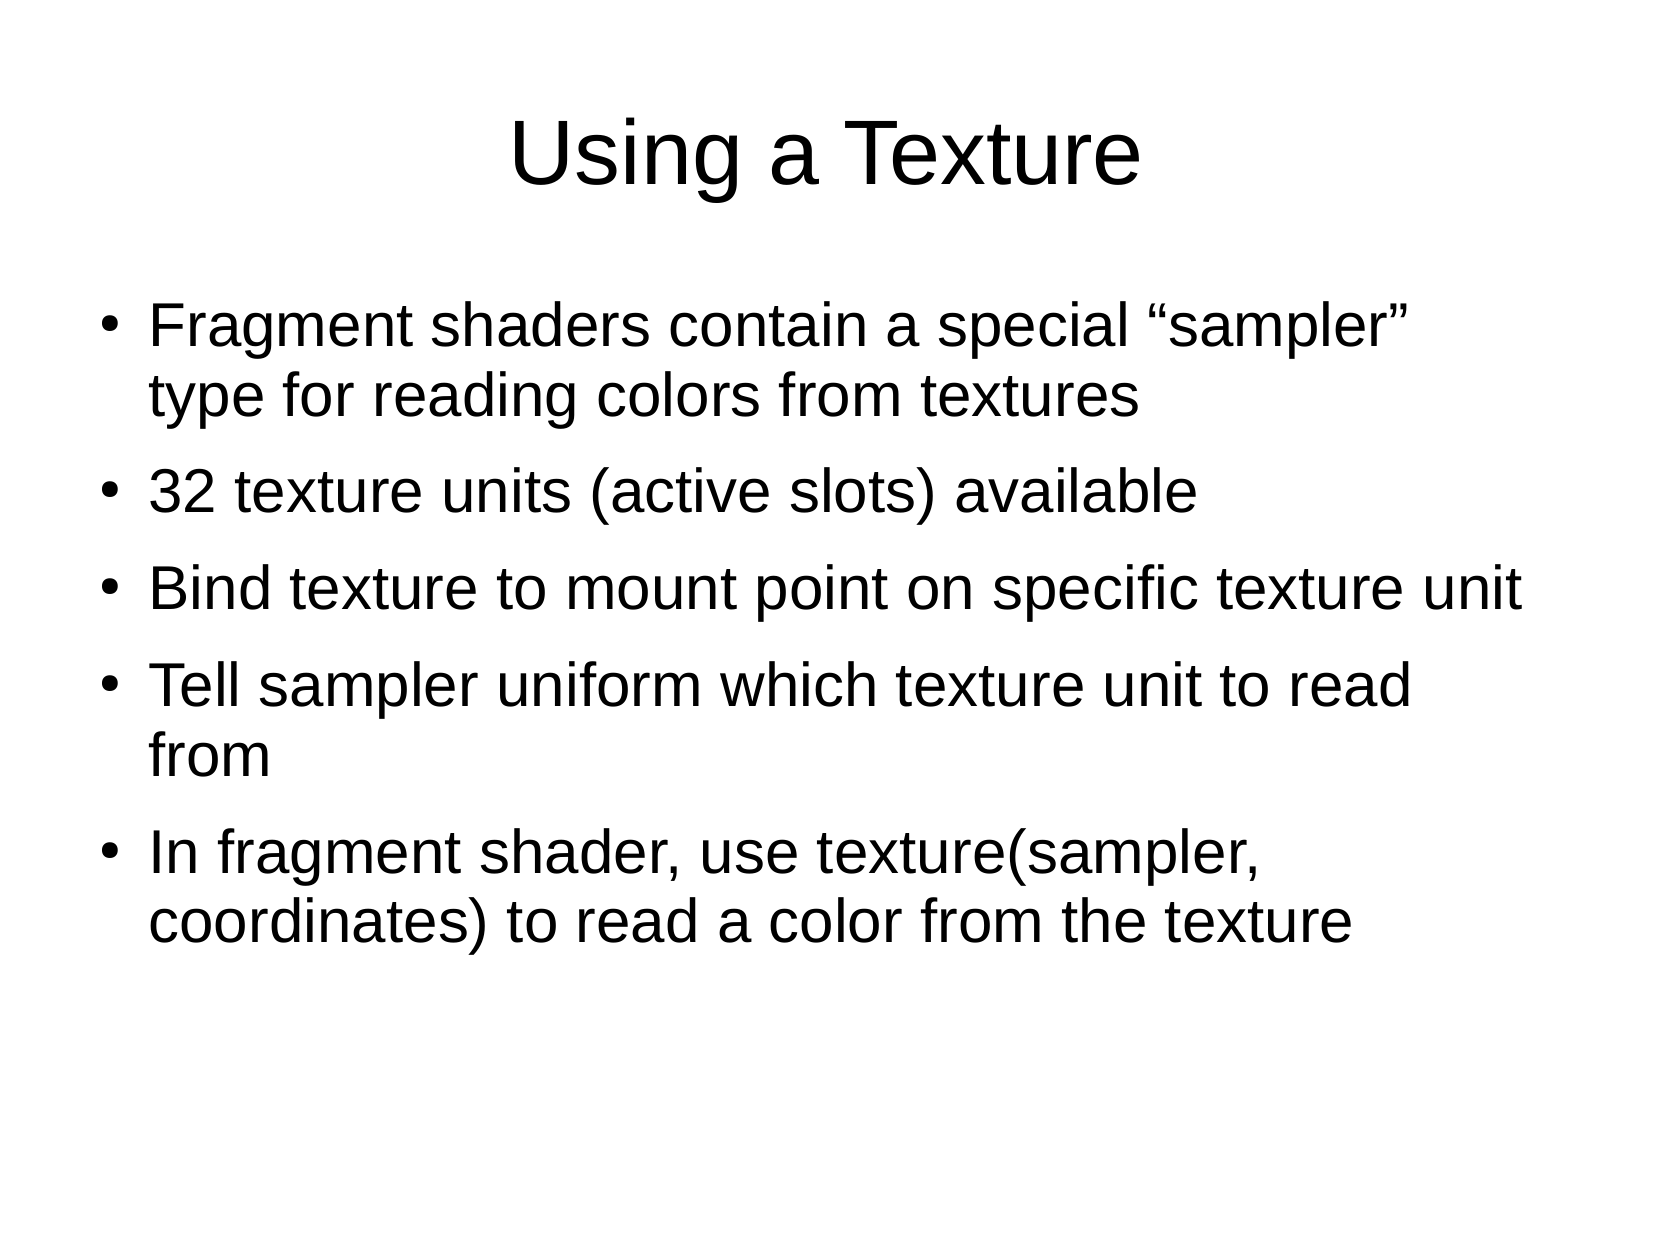

# Using a Texture
Fragment shaders contain a special “sampler” type for reading colors from textures
32 texture units (active slots) available
Bind texture to mount point on specific texture unit
Tell sampler uniform which texture unit to read from
In fragment shader, use texture(sampler, coordinates) to read a color from the texture